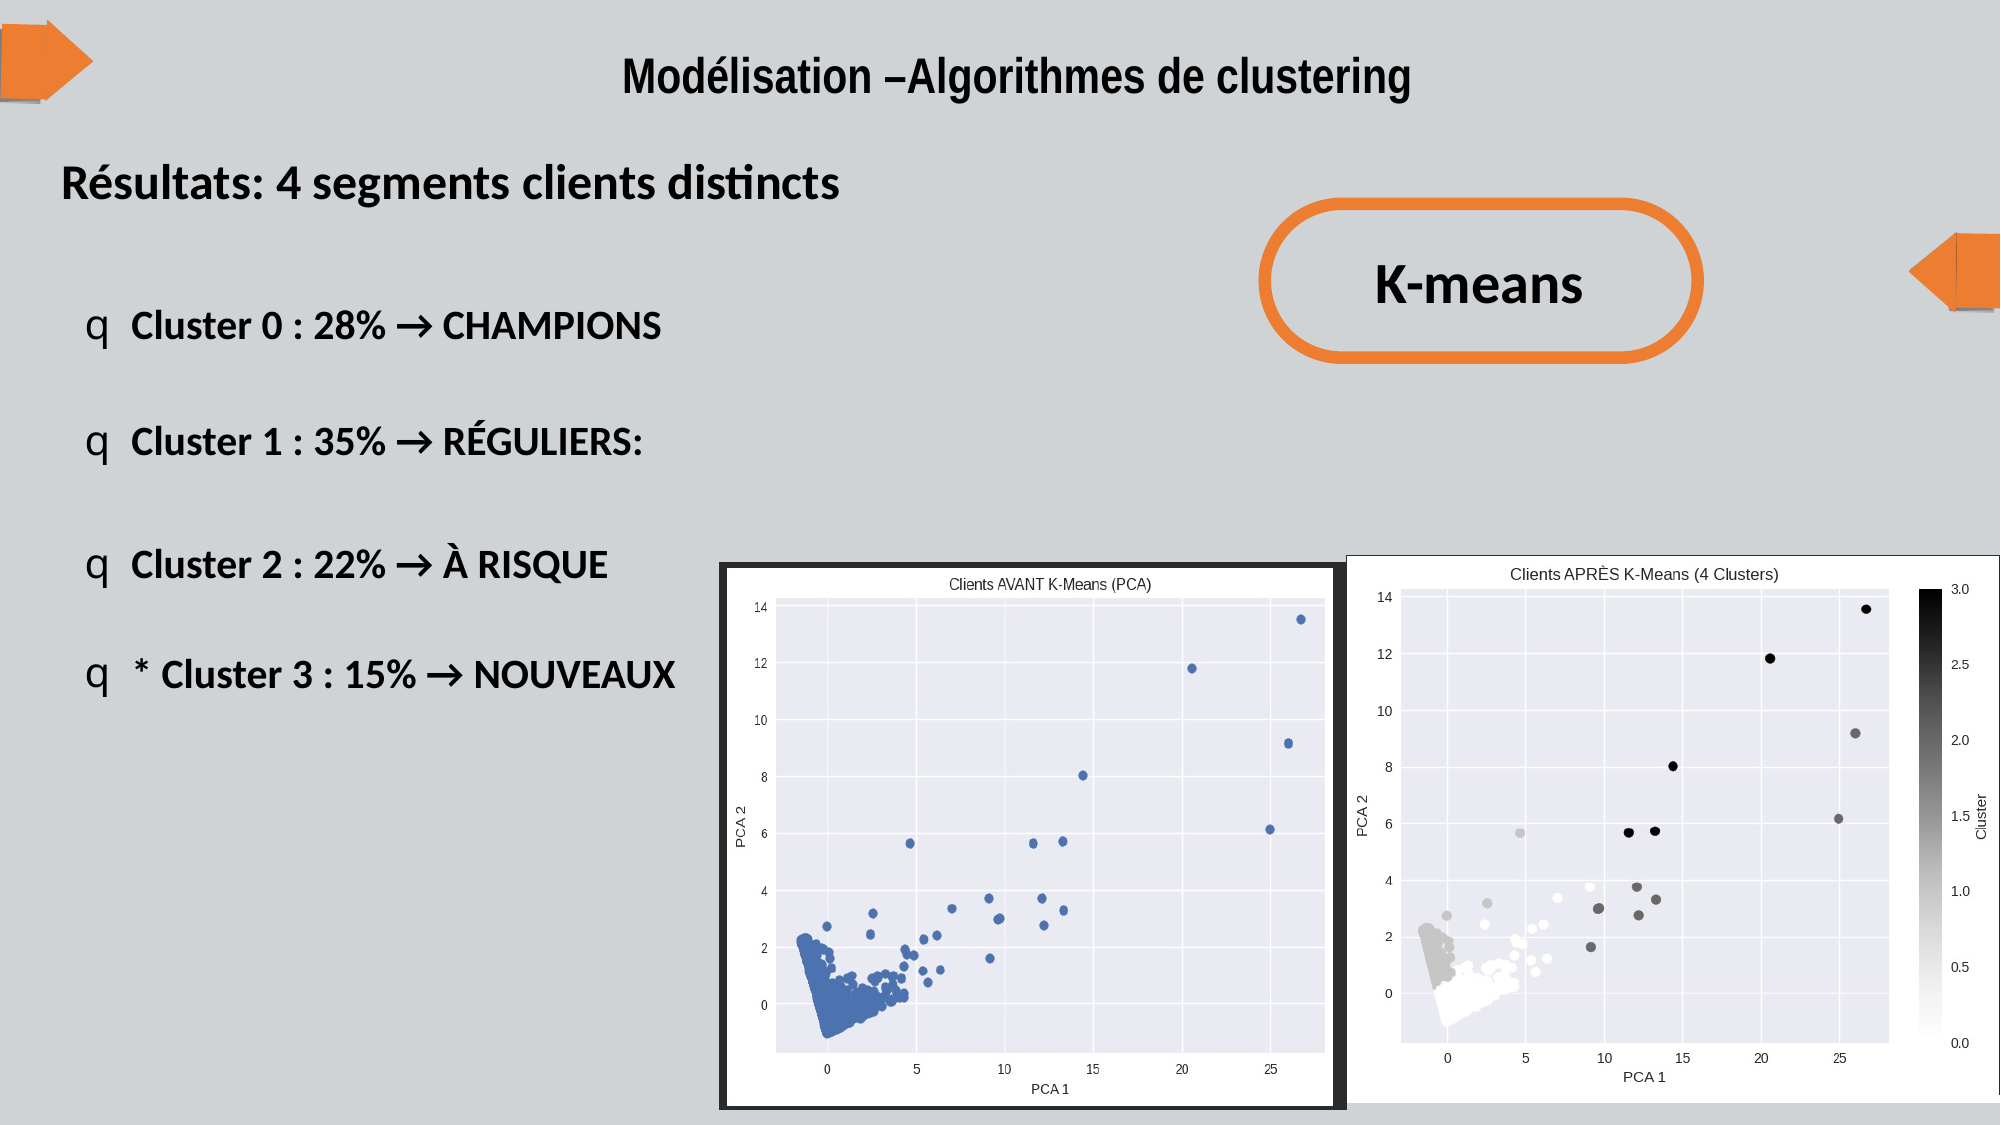

Modélisation –Algorithmes de clustering
Résultats: 4 segments clients distincts
K-means
Cluster 0 : 28% → CHAMPIONS
Cluster 1 : 35% → RÉGULIERS:
Cluster 2 : 22% → À RISQUE
* Cluster 3 : 15% → NOUVEAUX